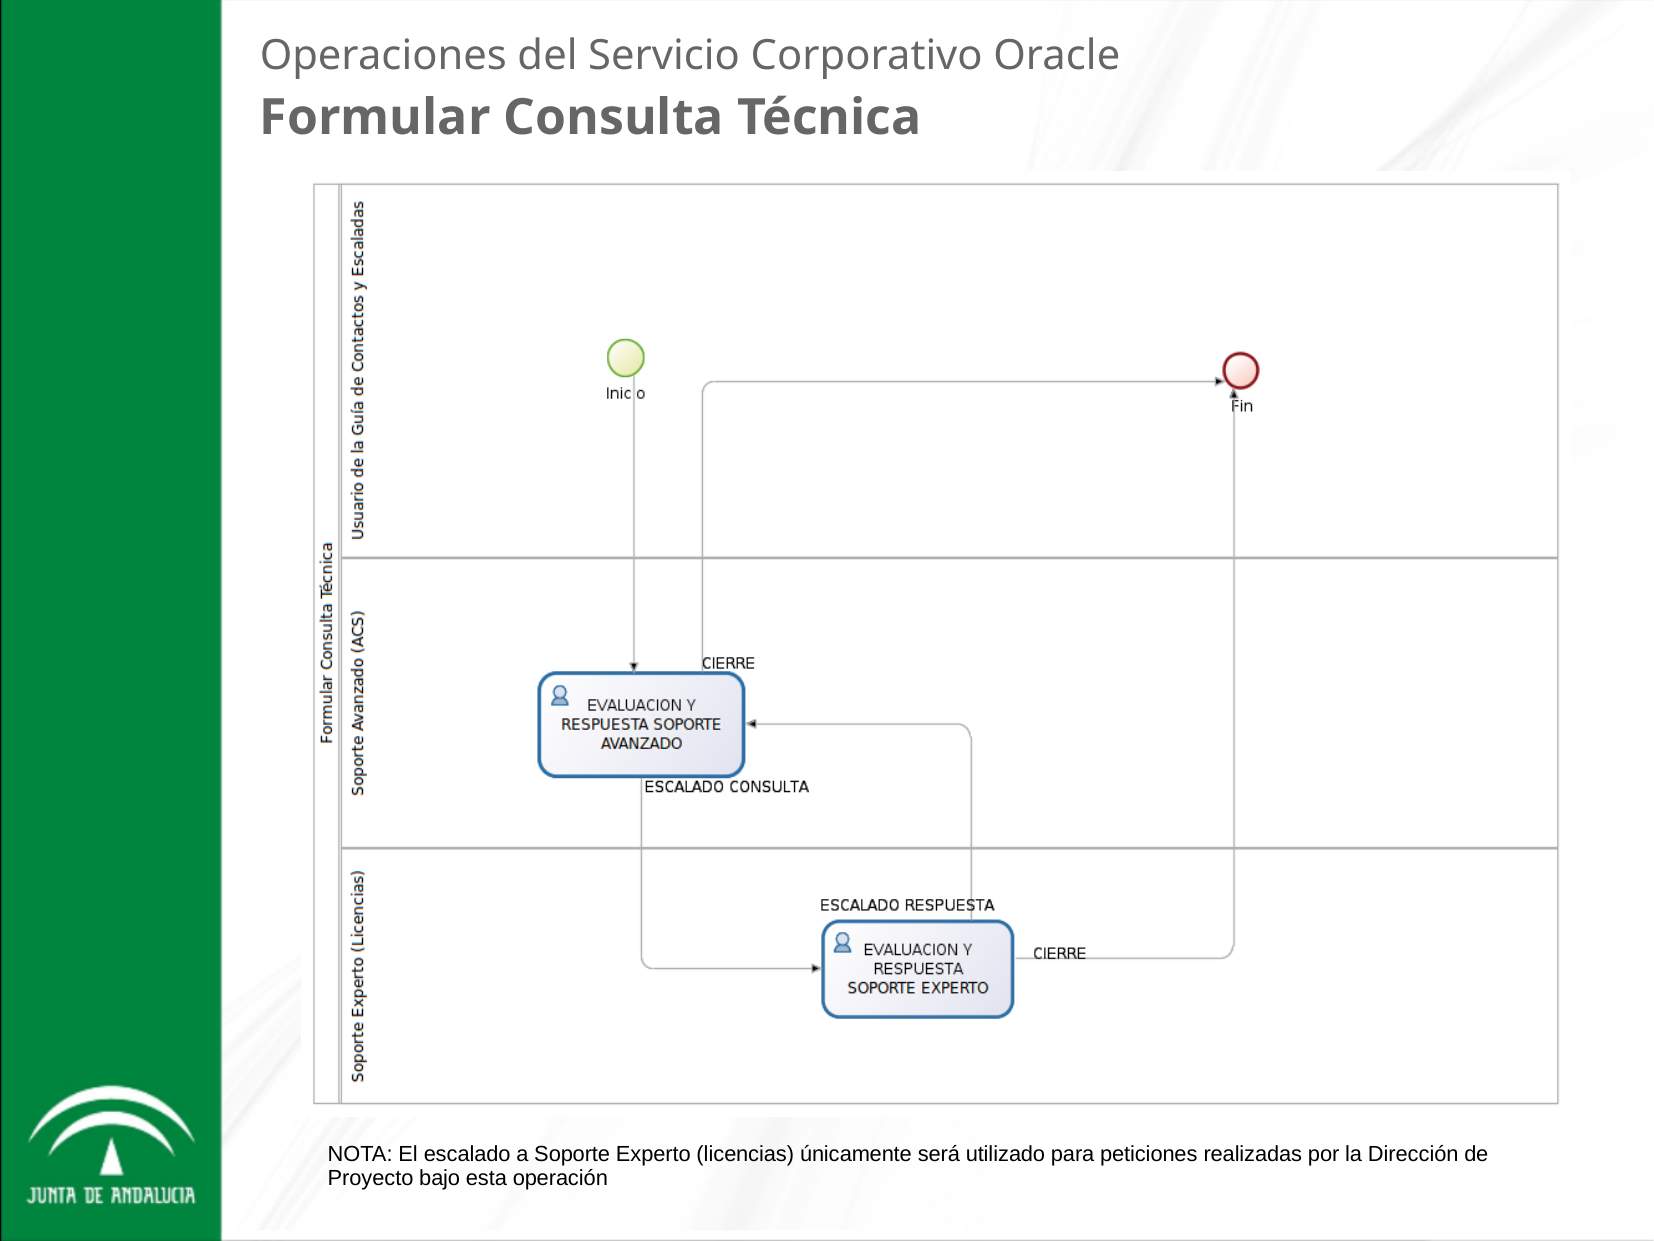

# Operaciones del Servicio Corporativo Oracle Formular Consulta Técnica
NOTA: El escalado a Soporte Experto (licencias) únicamente será utilizado para peticiones realizadas por la Dirección de Proyecto bajo esta operación